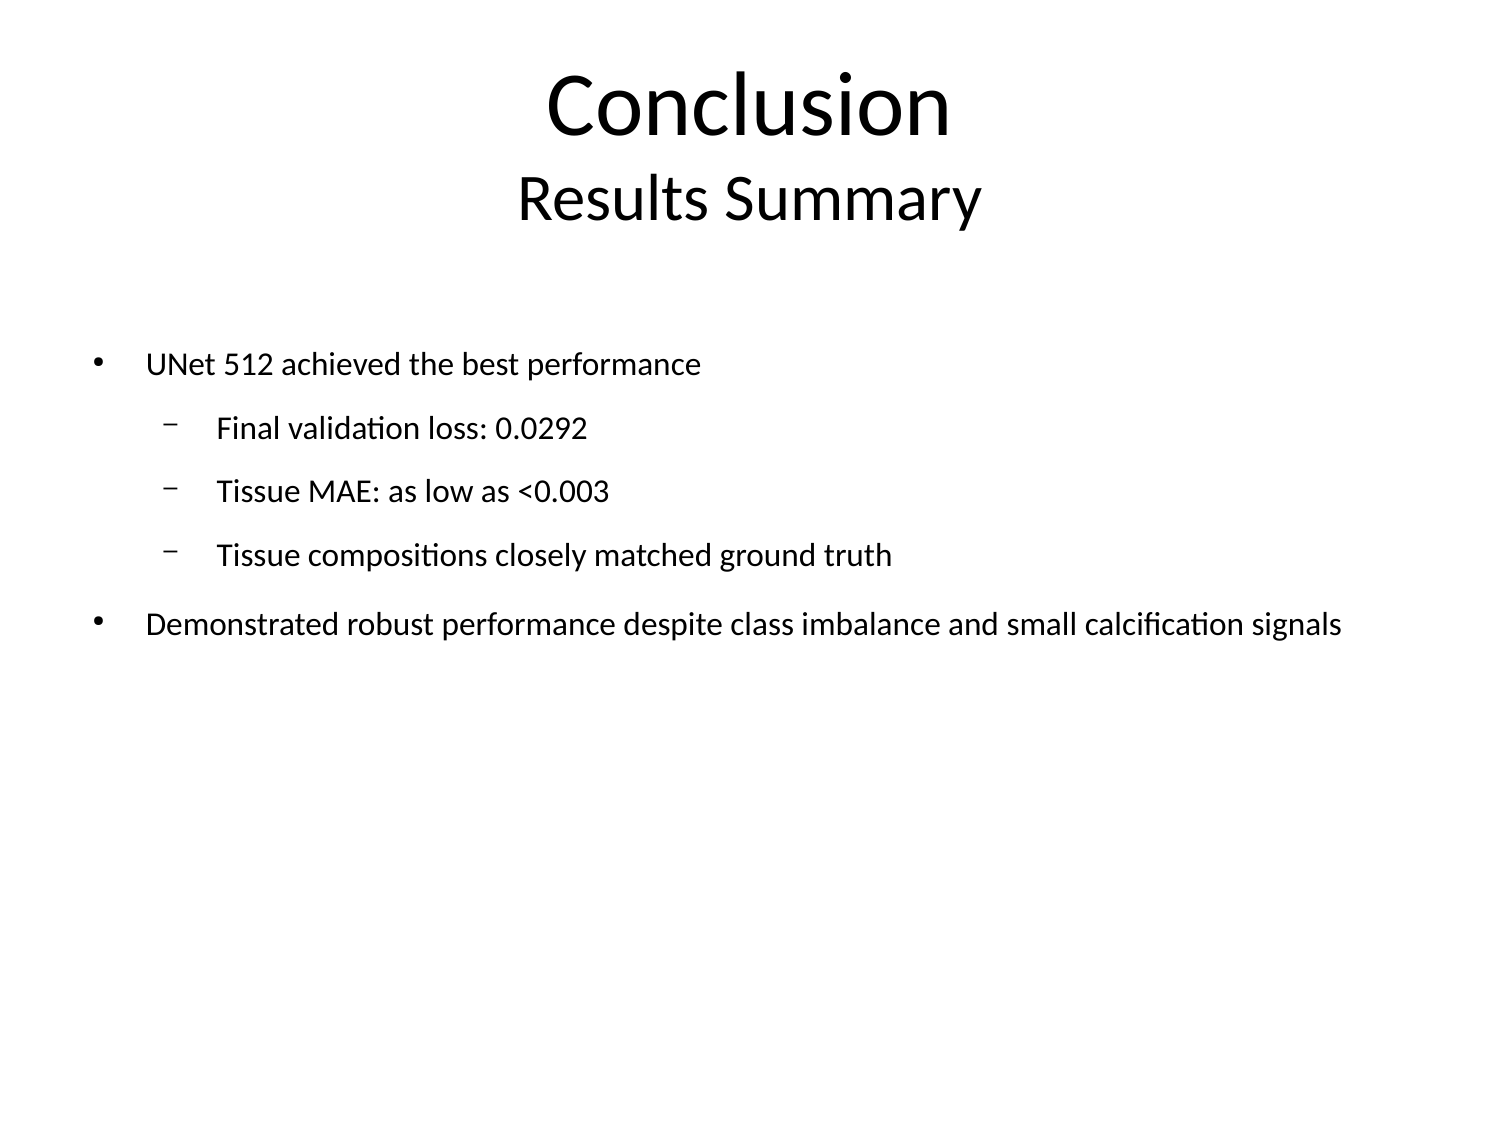

# Conclusion Results Summary
UNet 512 achieved the best performance
Final validation loss: 0.0292
Tissue MAE: as low as <0.003
Tissue compositions closely matched ground truth
Demonstrated robust performance despite class imbalance and small calcification signals